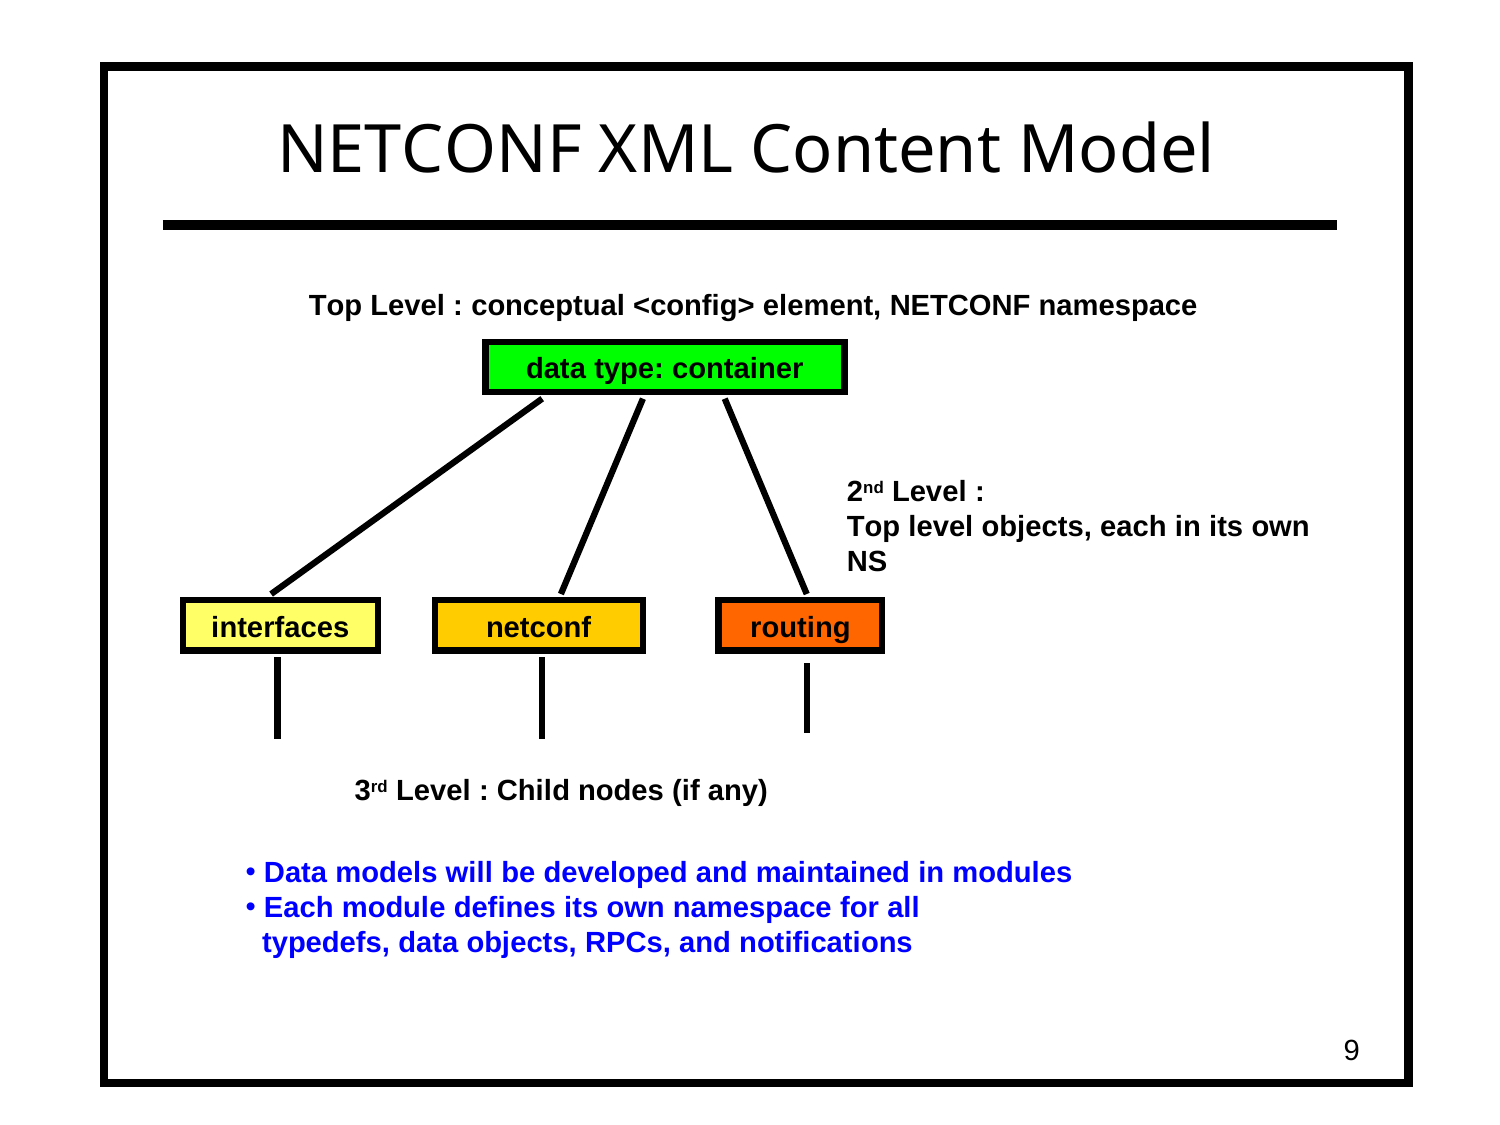

# NETCONF XML Content Model
Top Level : conceptual <config> element, NETCONF namespace
data type: container
2nd Level :
Top level objects, each in its own NS
interfaces
netconf
routing
3rd Level : Child nodes (if any)
 Data models will be developed and maintained in modules
 Each module defines its own namespace for all
 typedefs, data objects, RPCs, and notifications
9